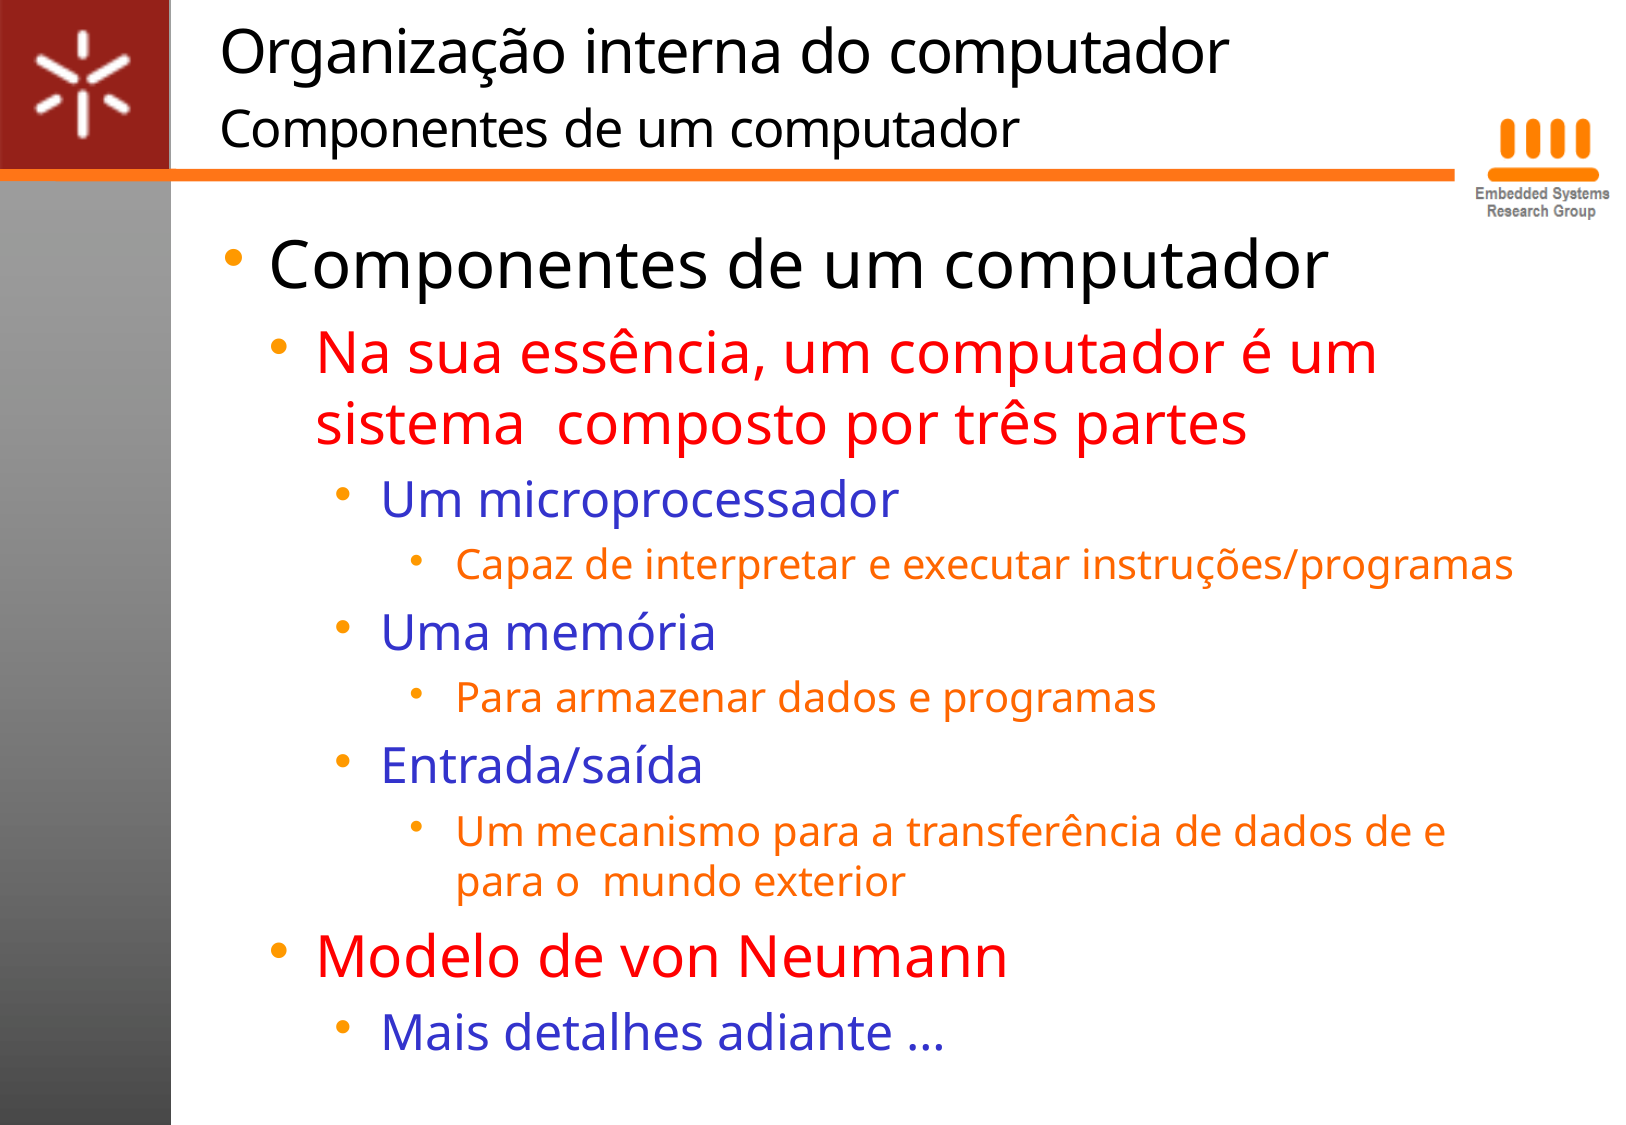

# Organização interna do computador Componentes de um computador
Componentes de um computador
Na sua essência, um computador é um sistema composto por três partes
Um microprocessador
Capaz de interpretar e executar instruções/programas
Uma memória
Para armazenar dados e programas
Entrada/saída
Um mecanismo para a transferência de dados de e para o mundo exterior
Modelo de von Neumann
Mais detalhes adiante …